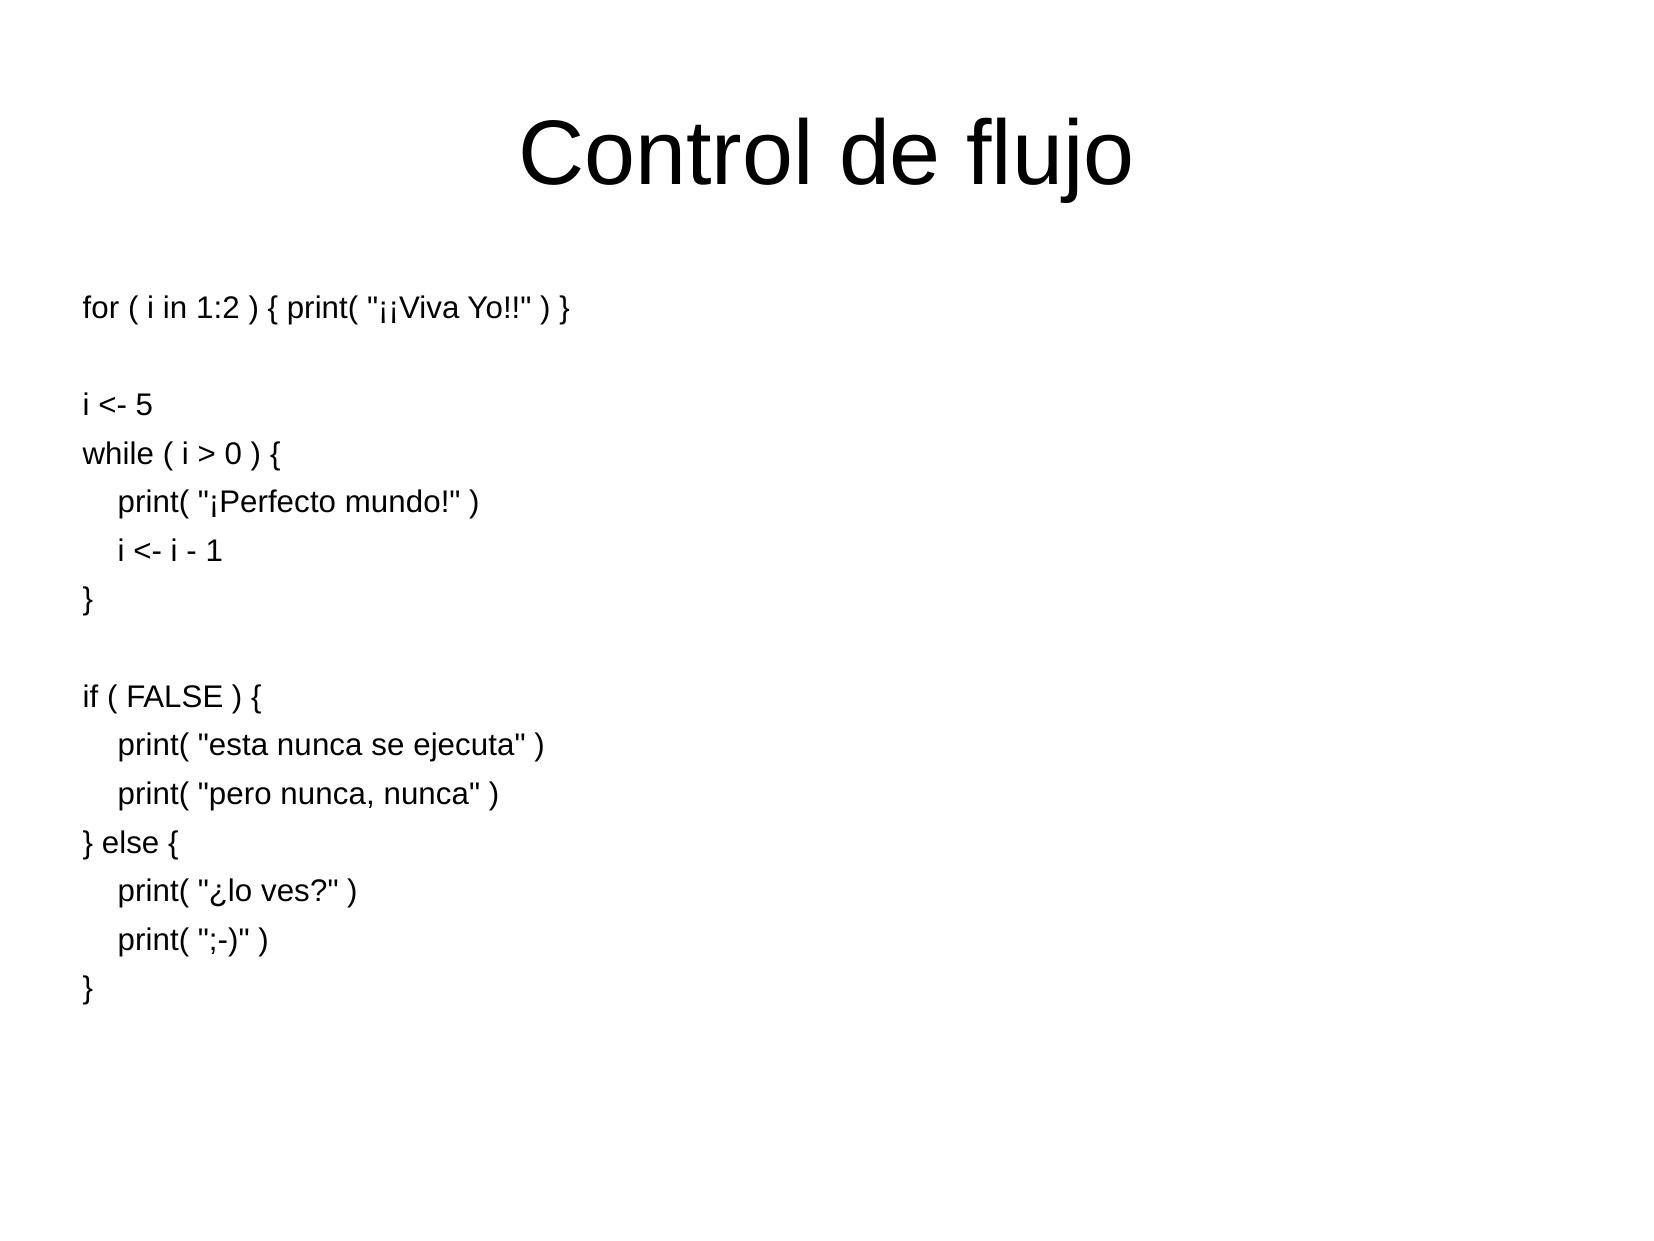

# Control de flujo
for ( i in 1:2 ) { print( "¡¡Viva Yo!!" ) }
i <- 5
while ( i > 0 ) {
 print( "¡Perfecto mundo!" )
 i <- i - 1
}
if ( FALSE ) {
 print( "esta nunca se ejecuta" )
 print( "pero nunca, nunca" )
} else {
 print( "¿lo ves?" )
 print( ";-)" )
}